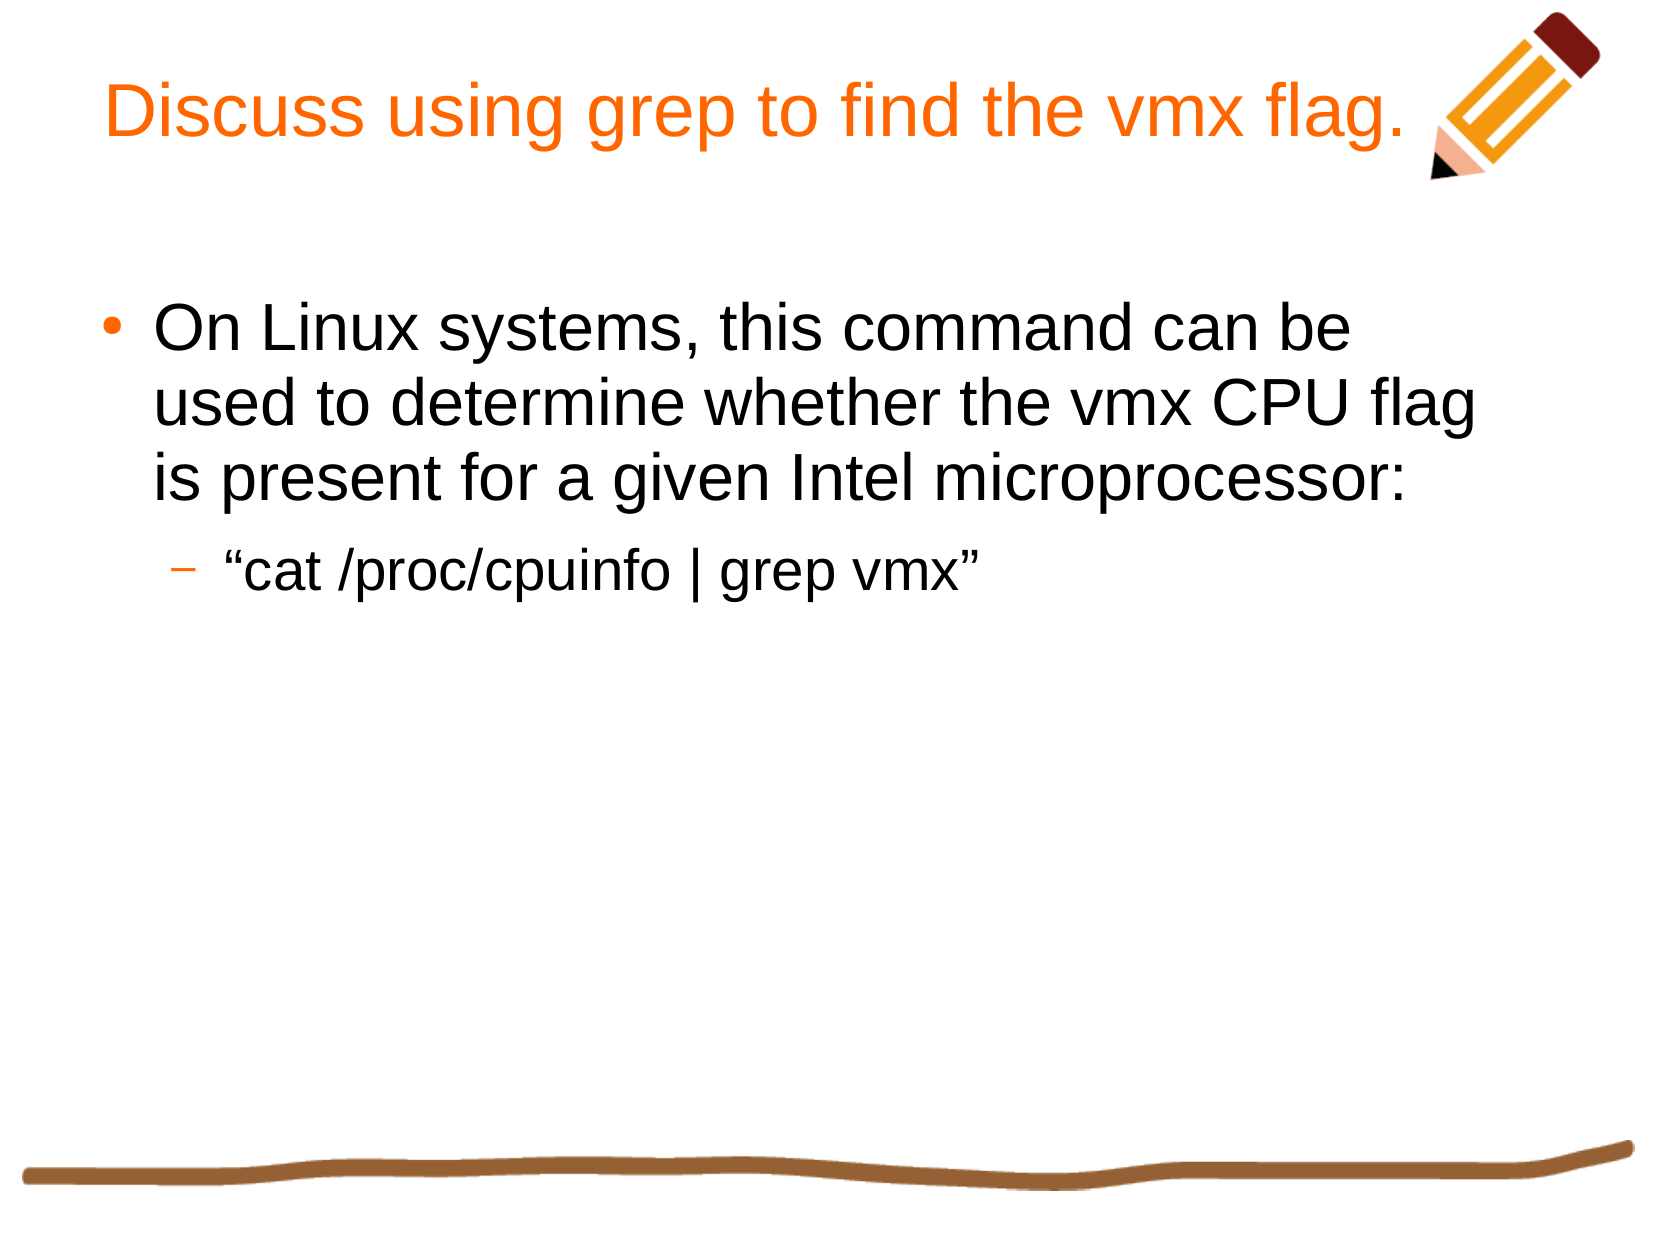

# Discuss using grep to find the vmx flag.
On Linux systems, this command can be used to determine whether the vmx CPU flag is present for a given Intel microprocessor:
“cat /proc/cpuinfo | grep vmx”